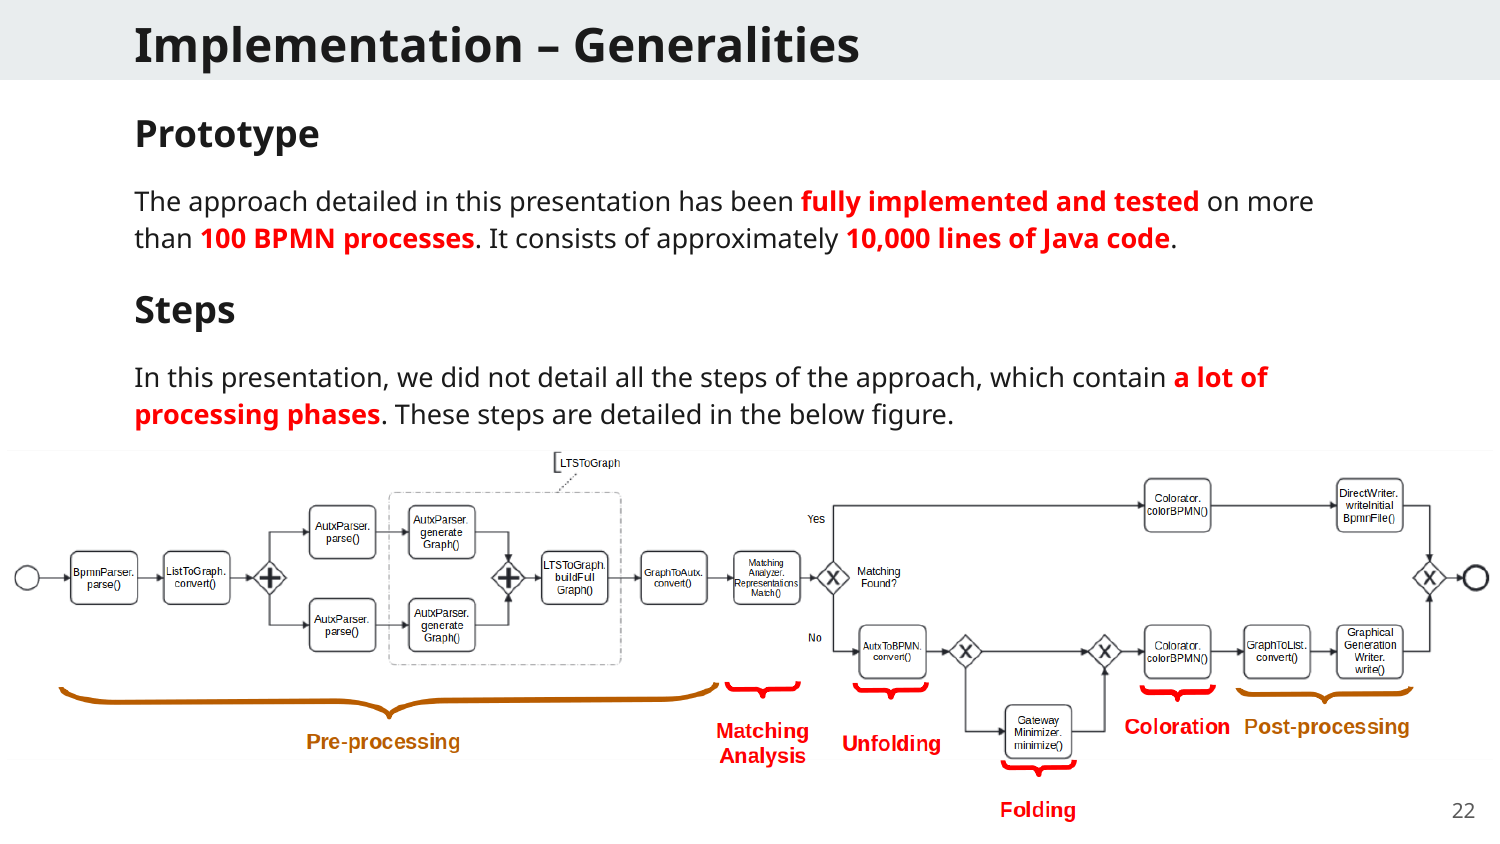

Implementation – Generalities
# Prototype
The approach detailed in this presentation has been fully implemented and tested on more than 100 BPMN processes. It consists of approximately 10,000 lines of Java code.
Steps
In this presentation, we did not detail all the steps of the approach, which contain a lot of processing phases. These steps are detailed in the below figure.